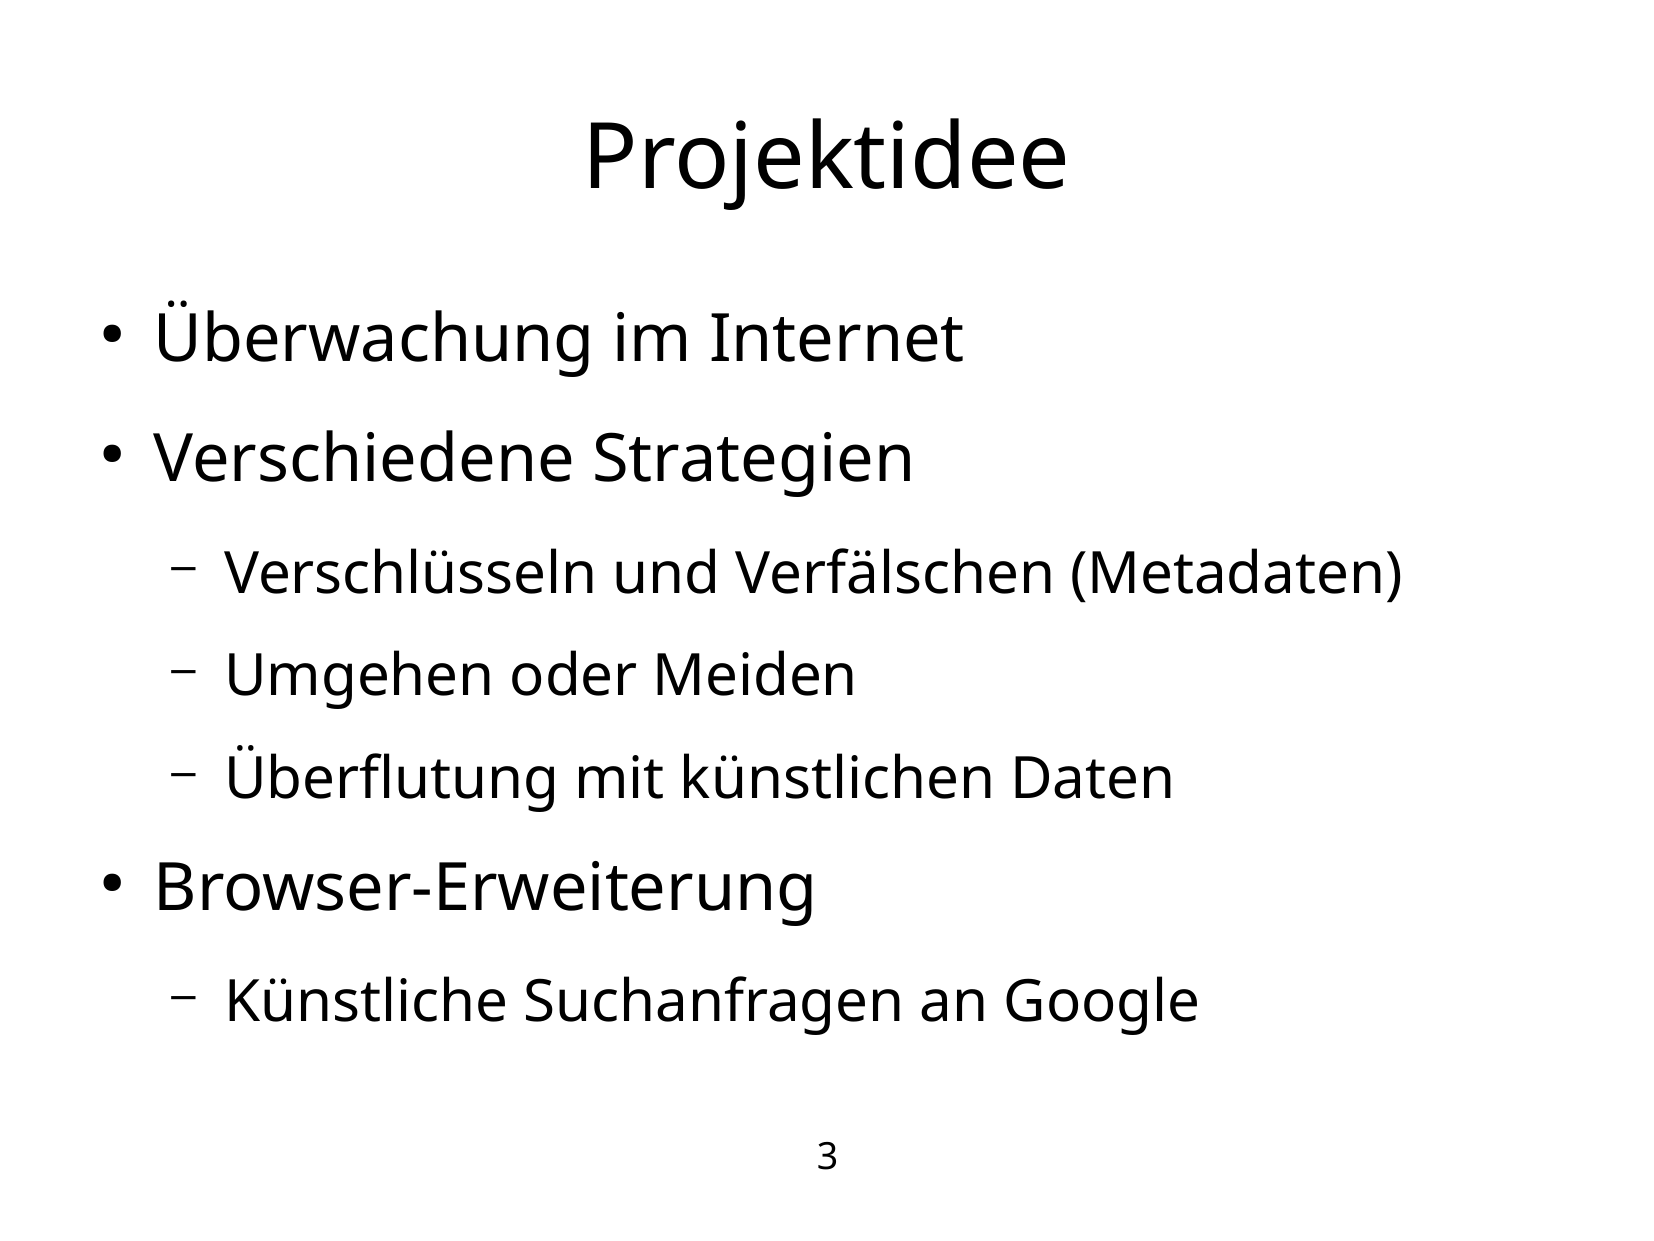

# Projektidee
Überwachung im Internet
Verschiedene Strategien
Verschlüsseln und Verfälschen (Metadaten)
Umgehen oder Meiden
Überflutung mit künstlichen Daten
Browser-Erweiterung
Künstliche Suchanfragen an Google